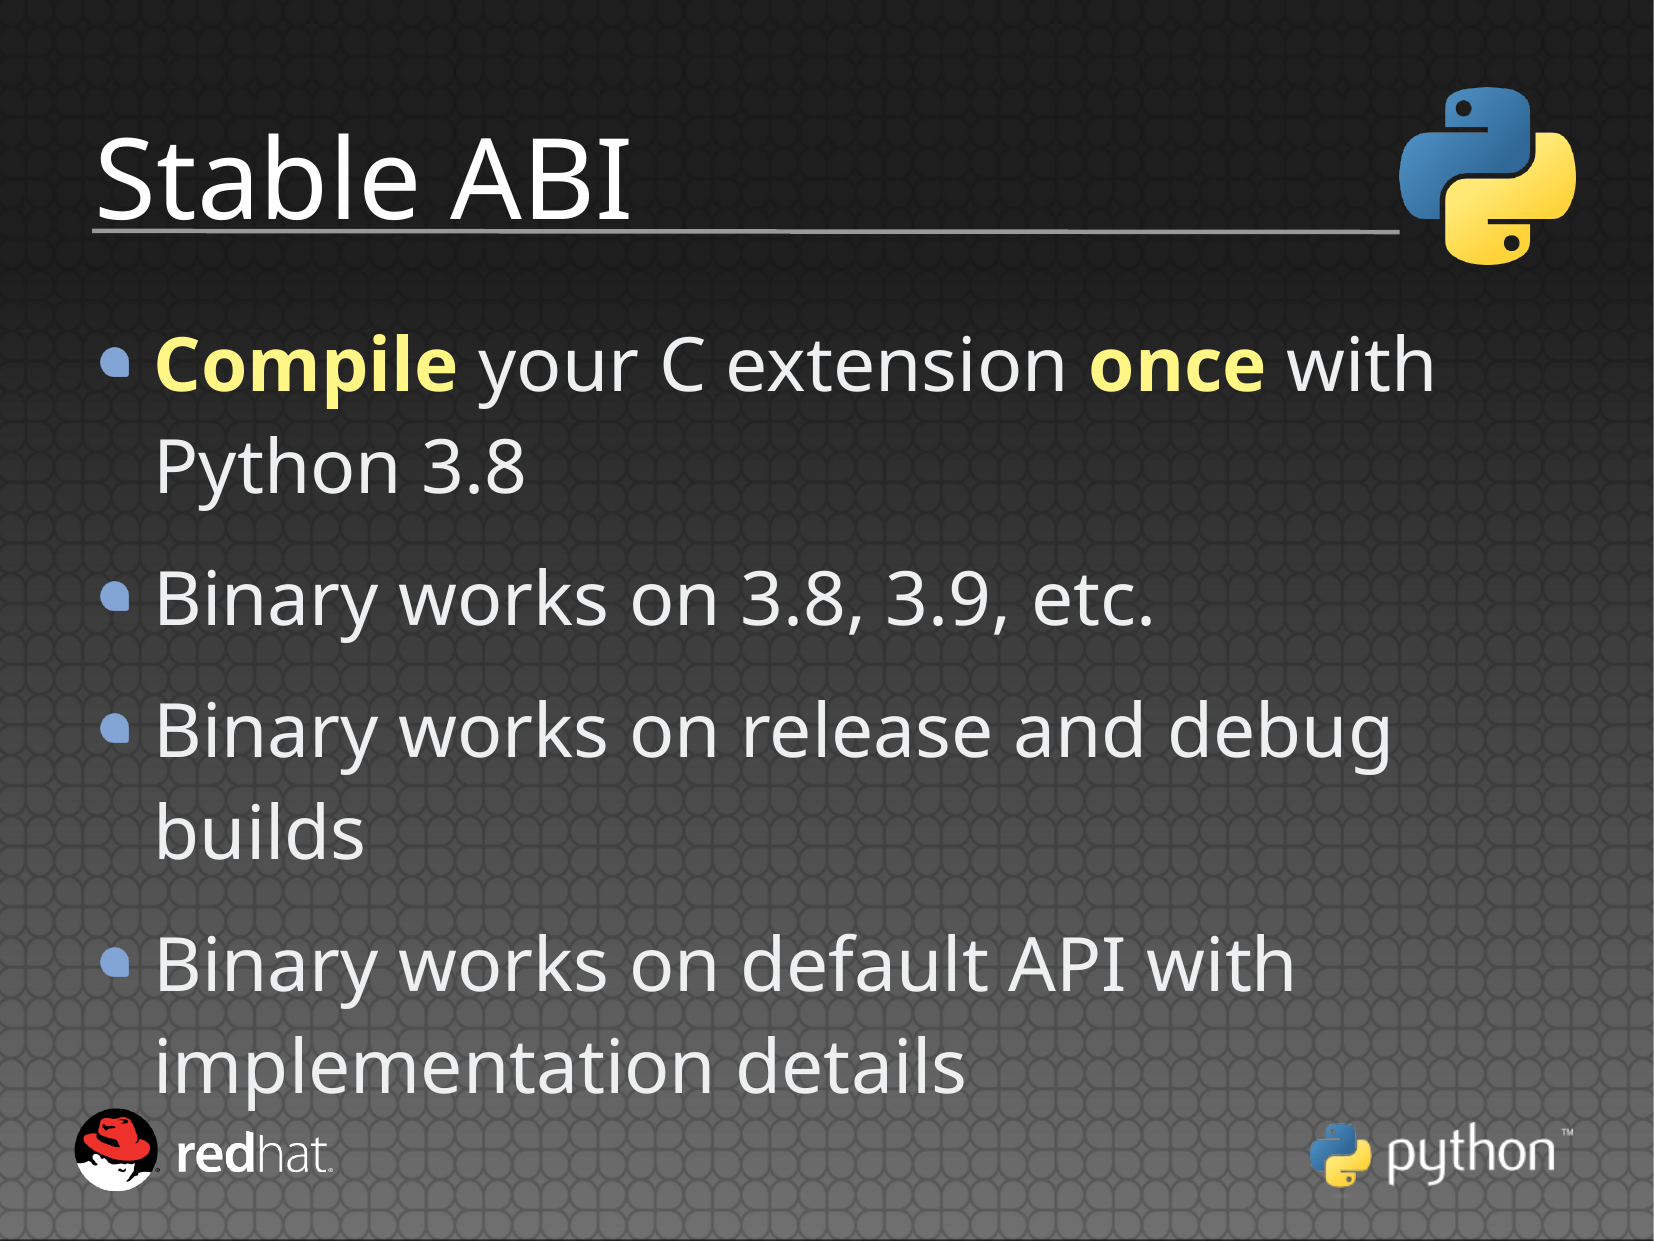

Stable ABI
# Compile your C extension once with Python 3.8
Binary works on 3.8, 3.9, etc.
Binary works on release and debug builds
Binary works on default API with implementation details